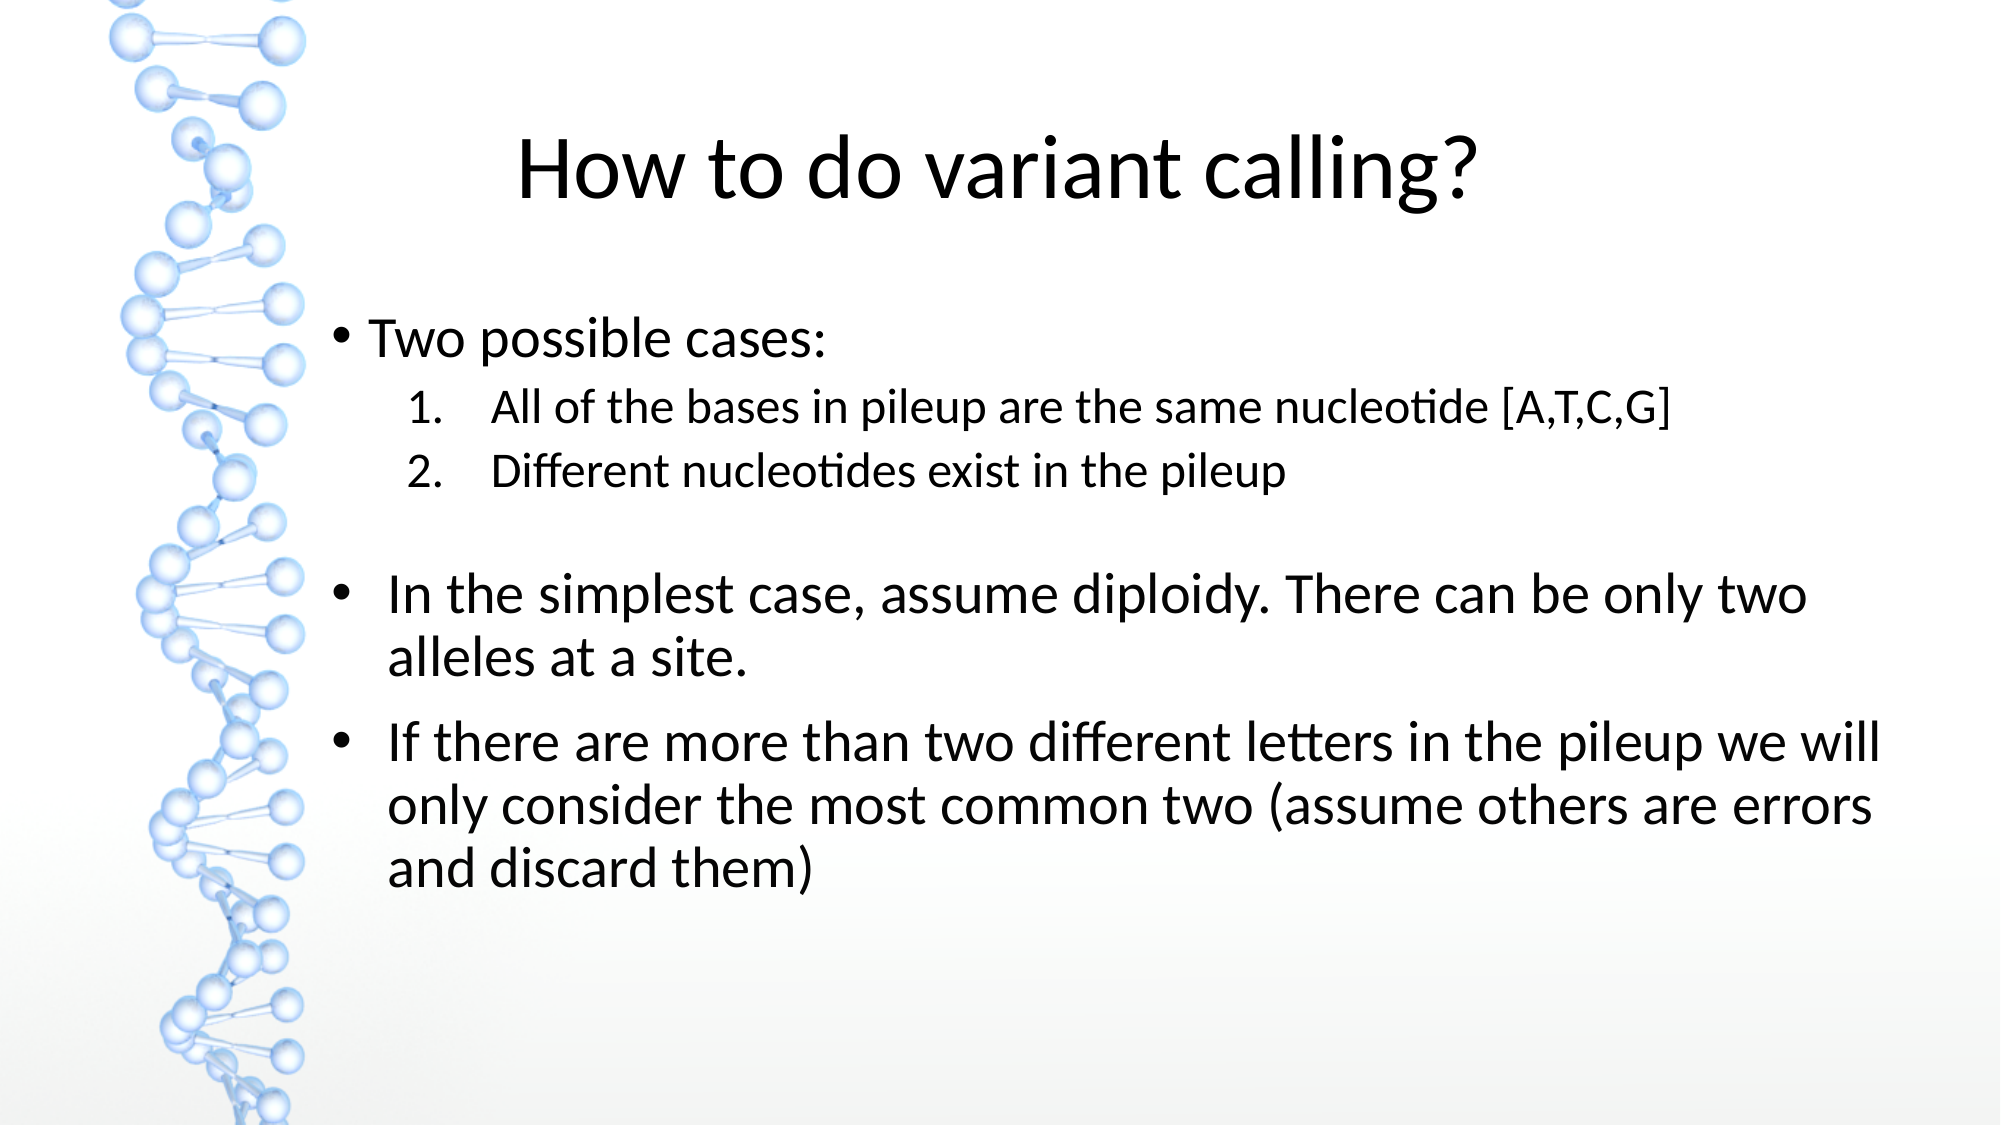

# How to do variant calling?
Two possible cases:
All of the bases in pileup are the same nucleotide [A,T,C,G]
Different nucleotides exist in the pileup
In the simplest case, assume diploidy. There can be only two alleles at a site.
If there are more than two different letters in the pileup we will only consider the most common two (assume others are errors and discard them)